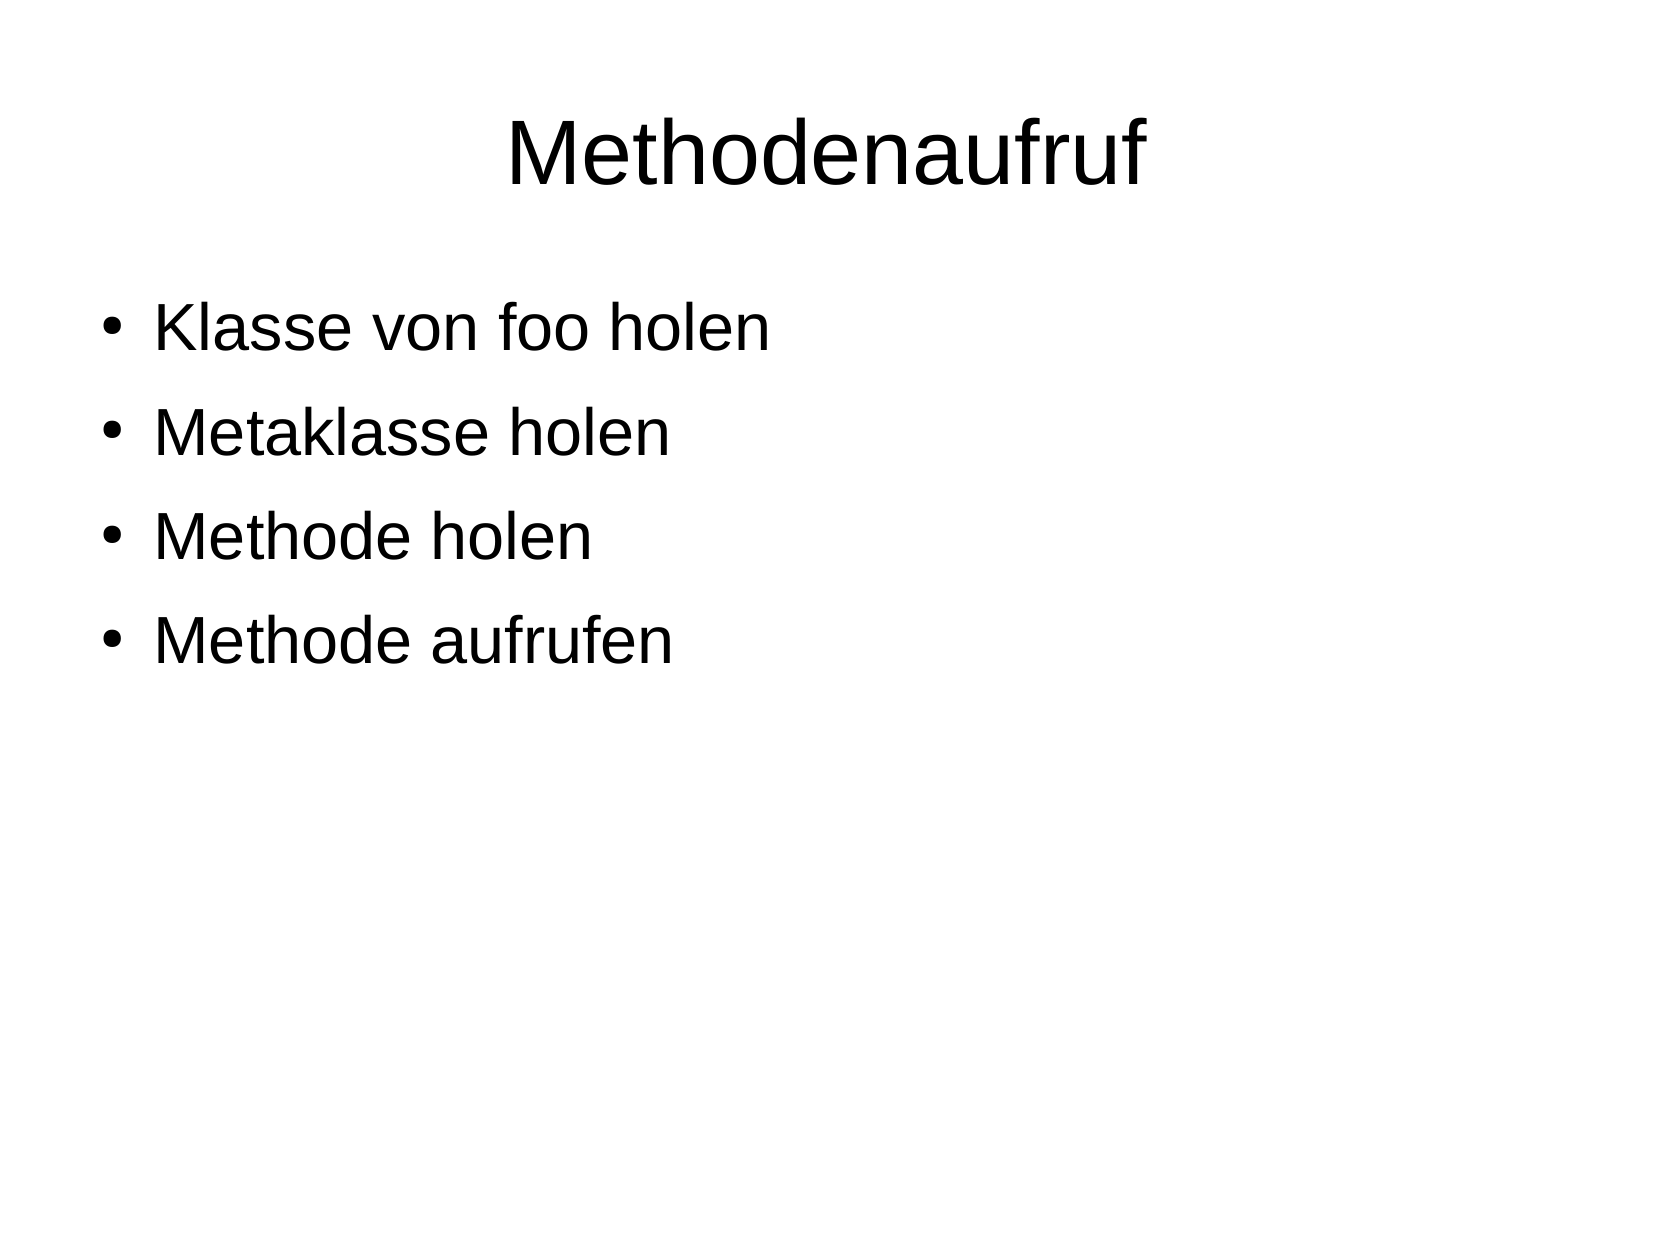

# Methodenaufruf
Klasse von foo holen
Metaklasse holen
Methode holen
Methode aufrufen